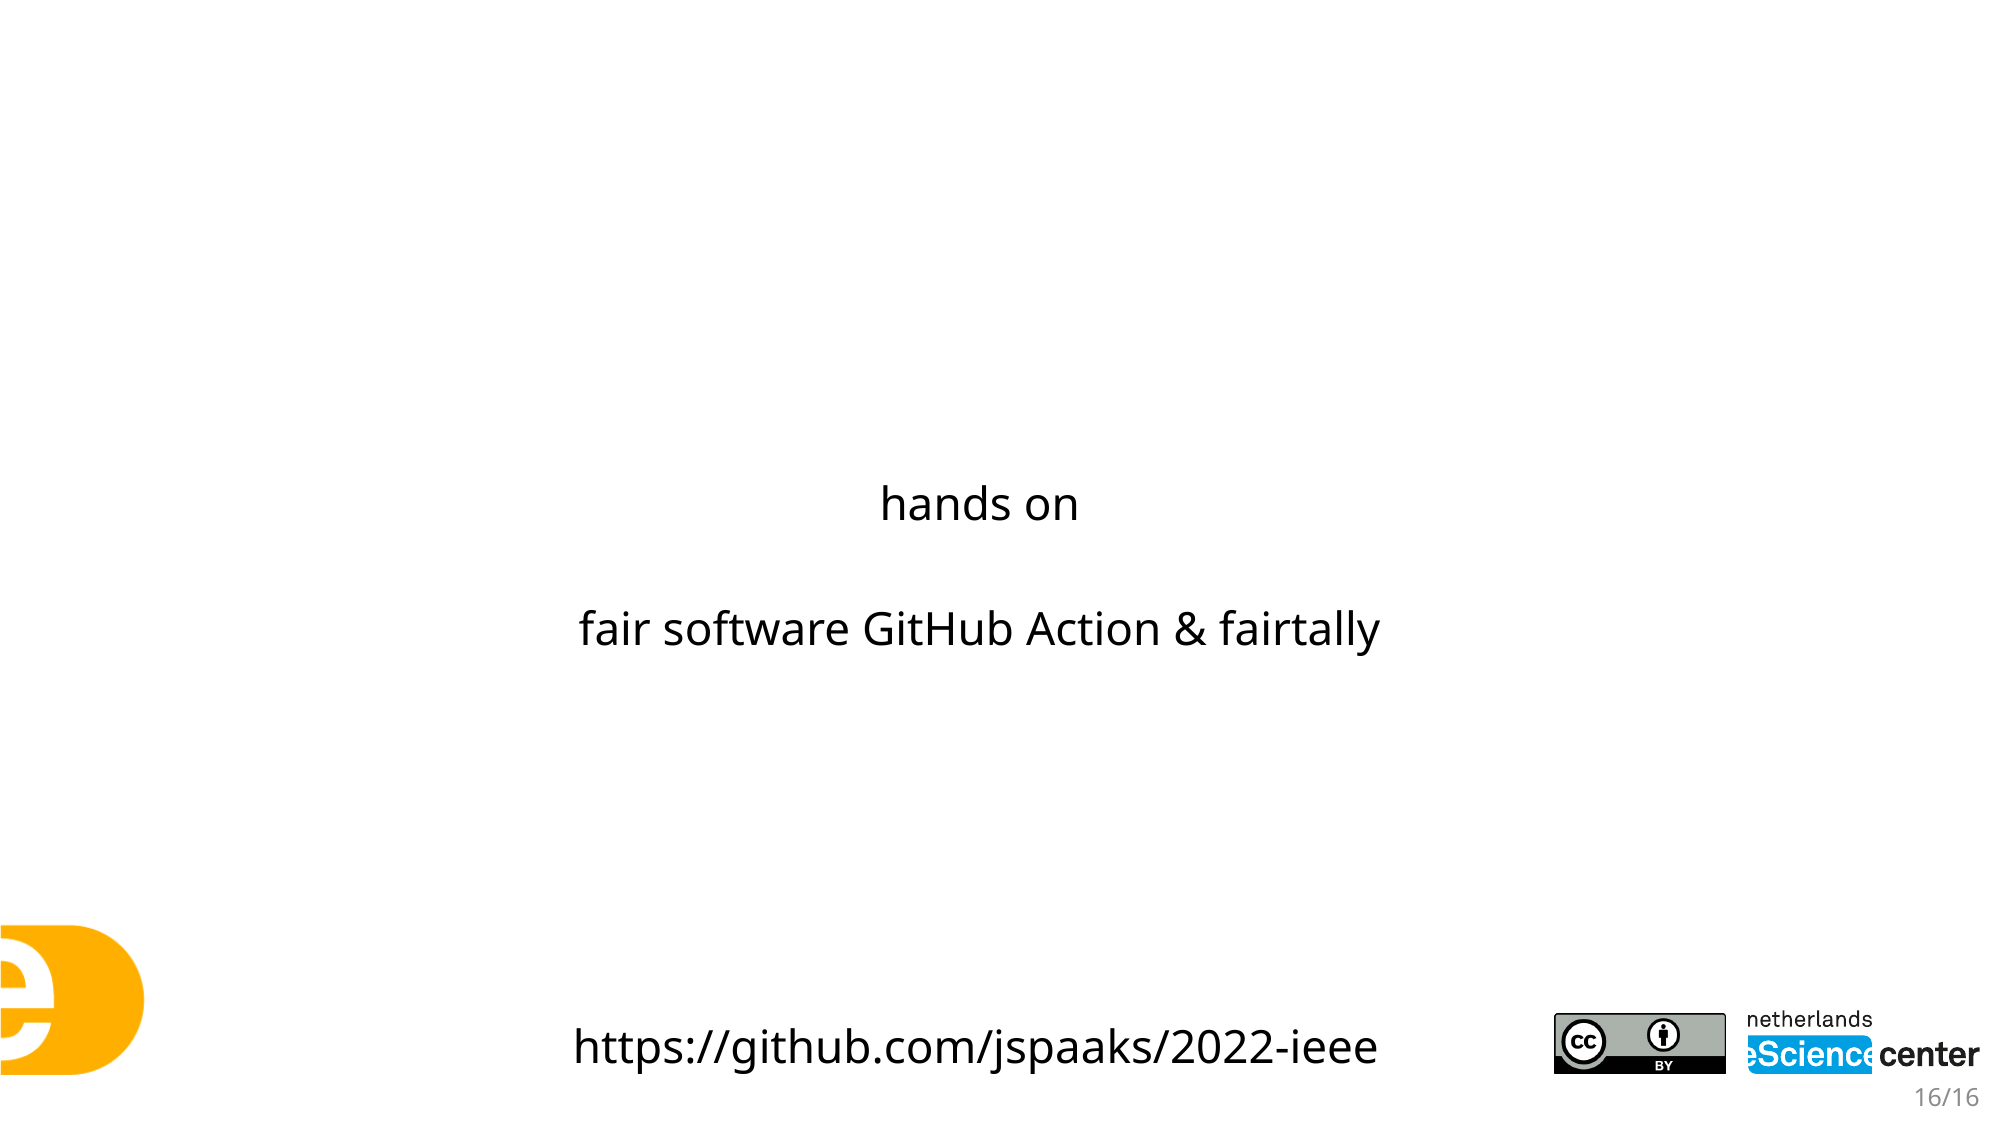

hands on
fair software GitHub Action & fairtally
https://github.com/jspaaks/2022-ieee
16